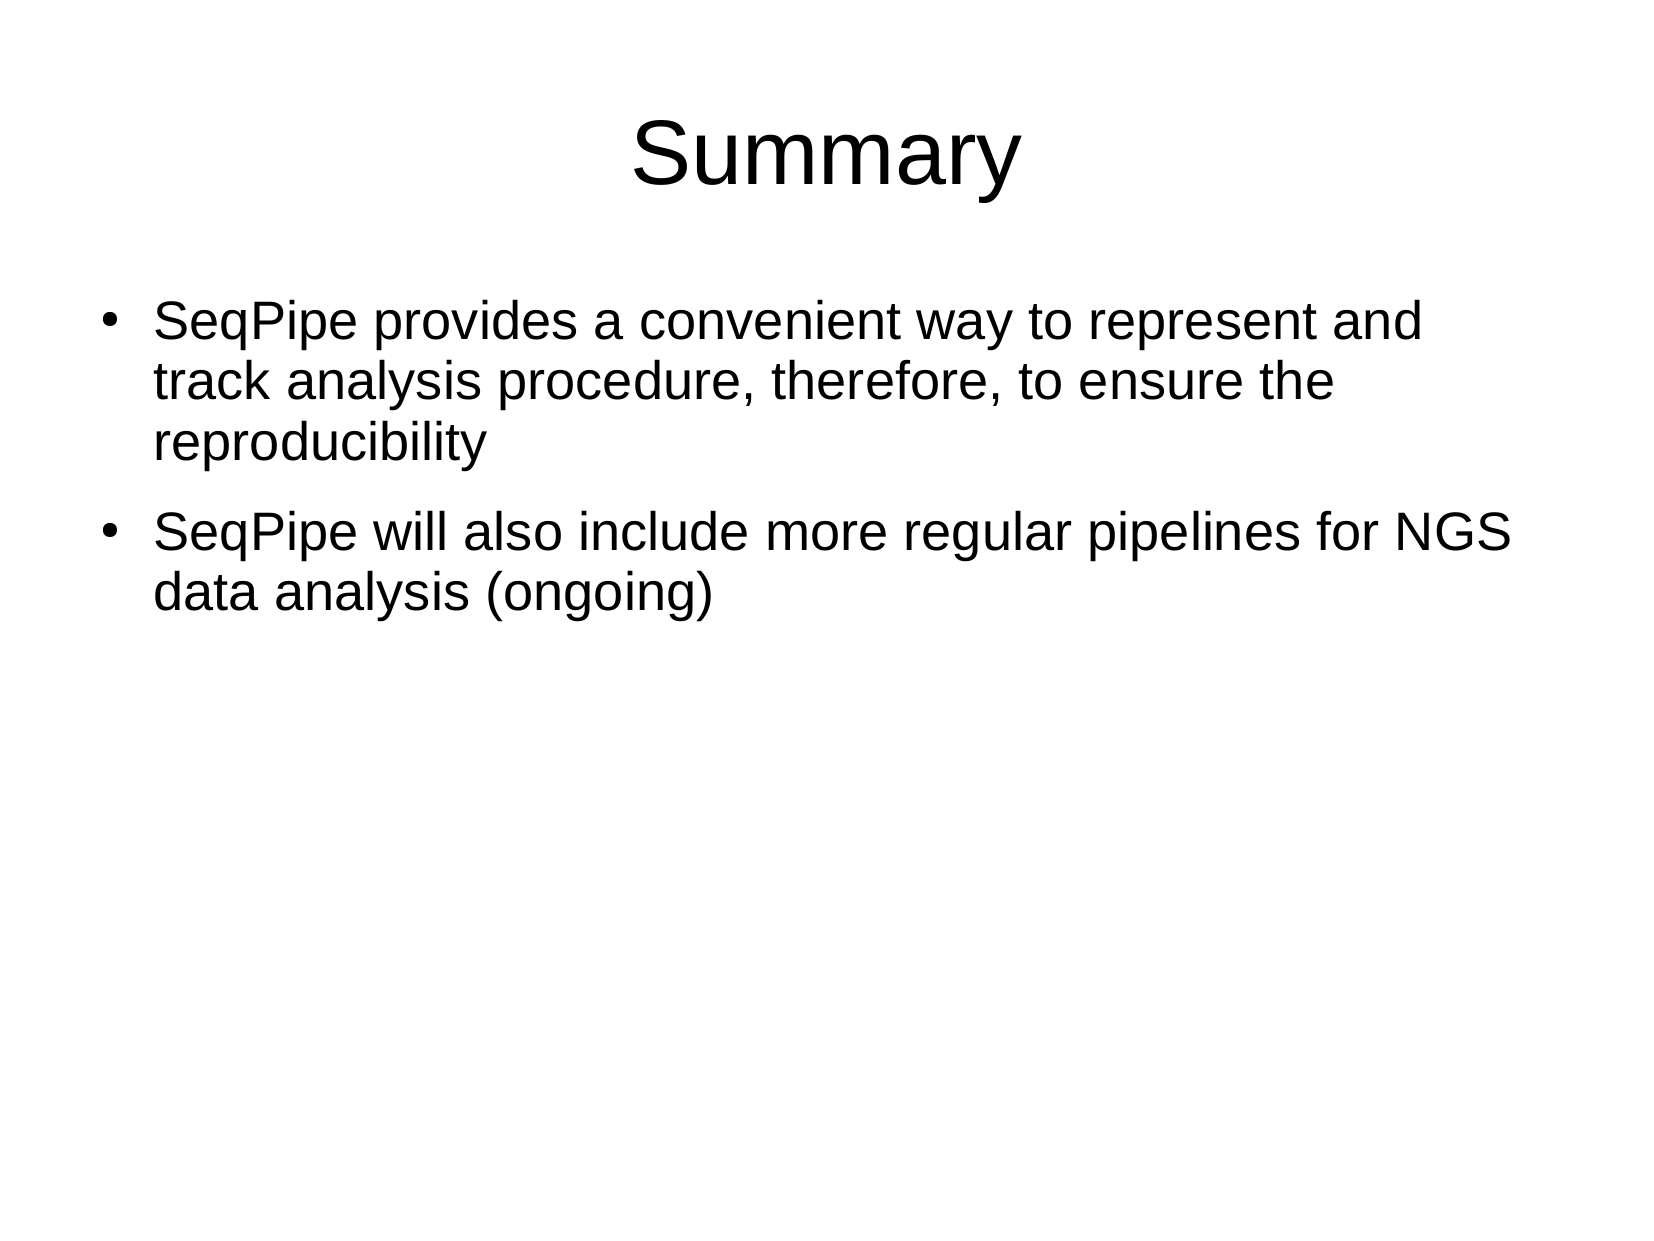

# Summary
SeqPipe provides a convenient way to represent and track analysis procedure, therefore, to ensure the reproducibility
SeqPipe will also include more regular pipelines for NGS data analysis (ongoing)